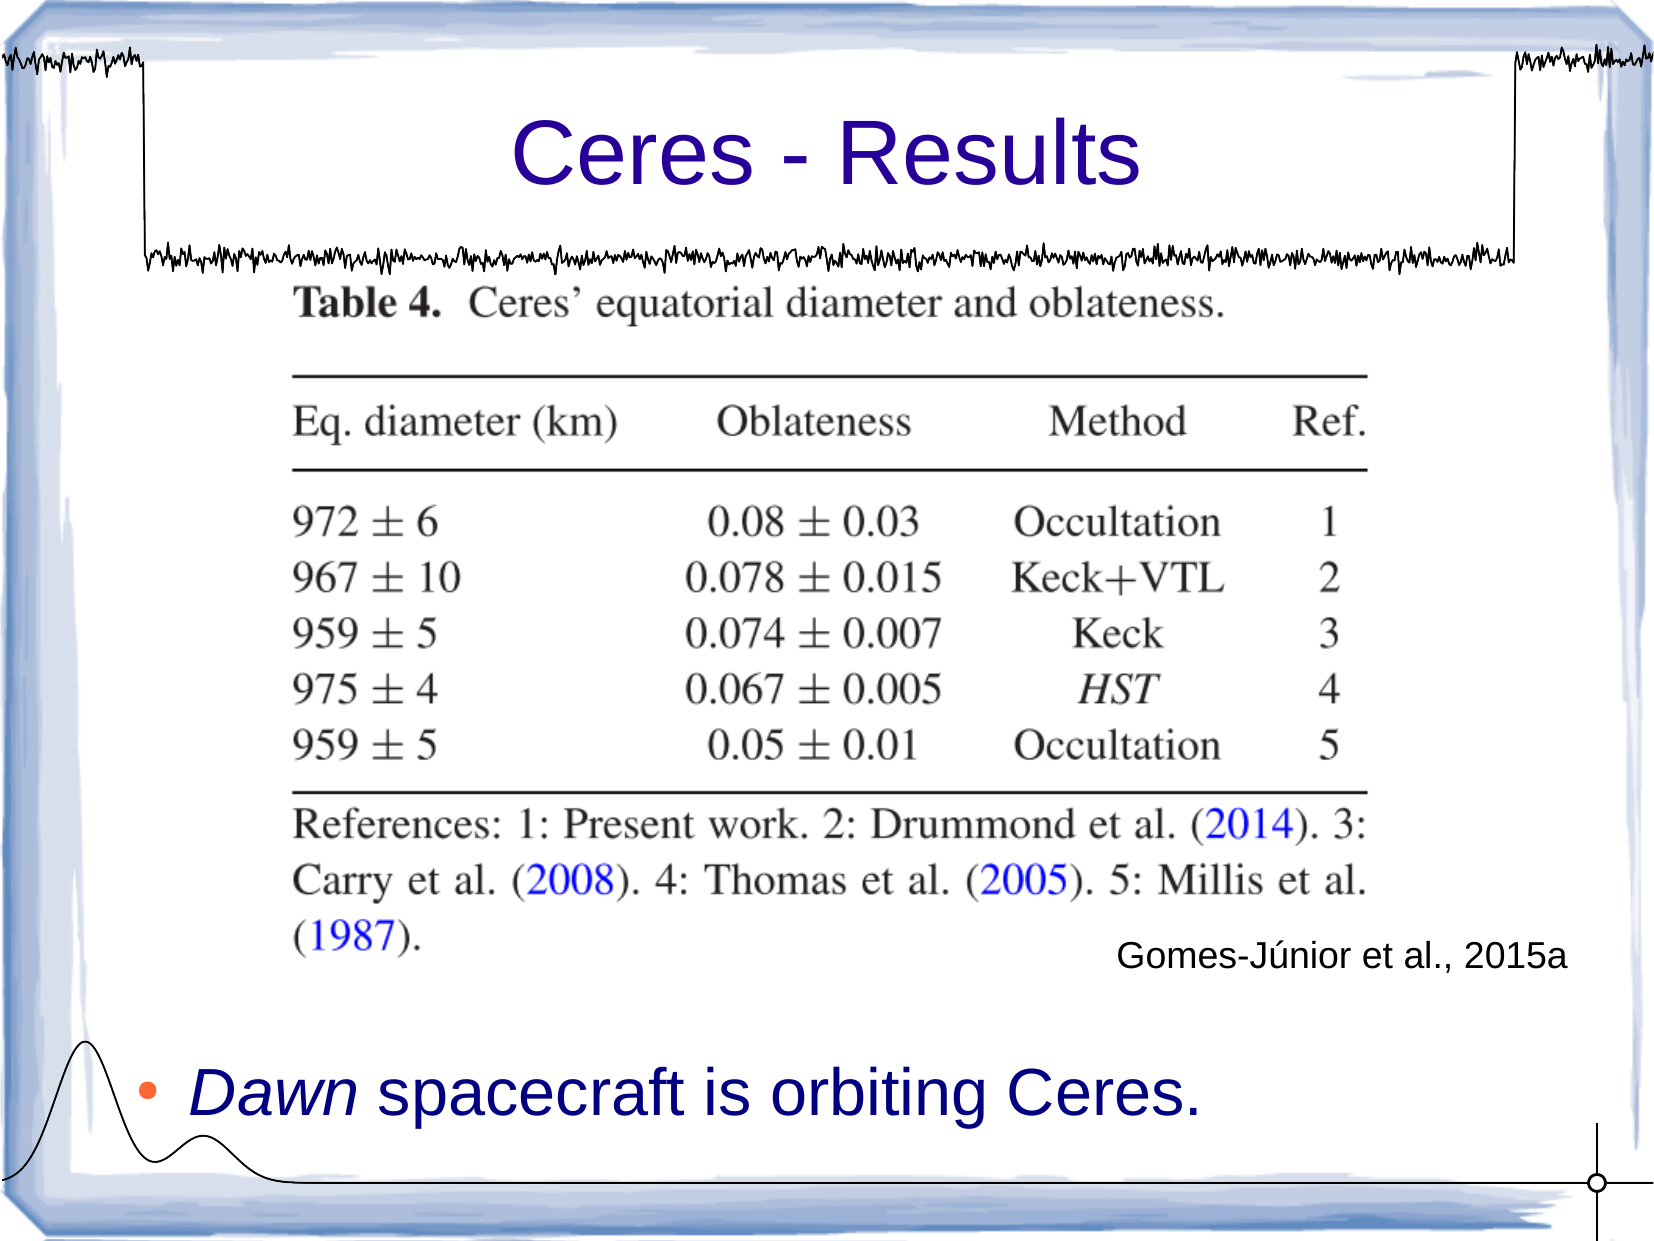

# Ceres - Results
Dawn spacecraft is orbiting Ceres.
Gomes-Júnior et al., 2015a